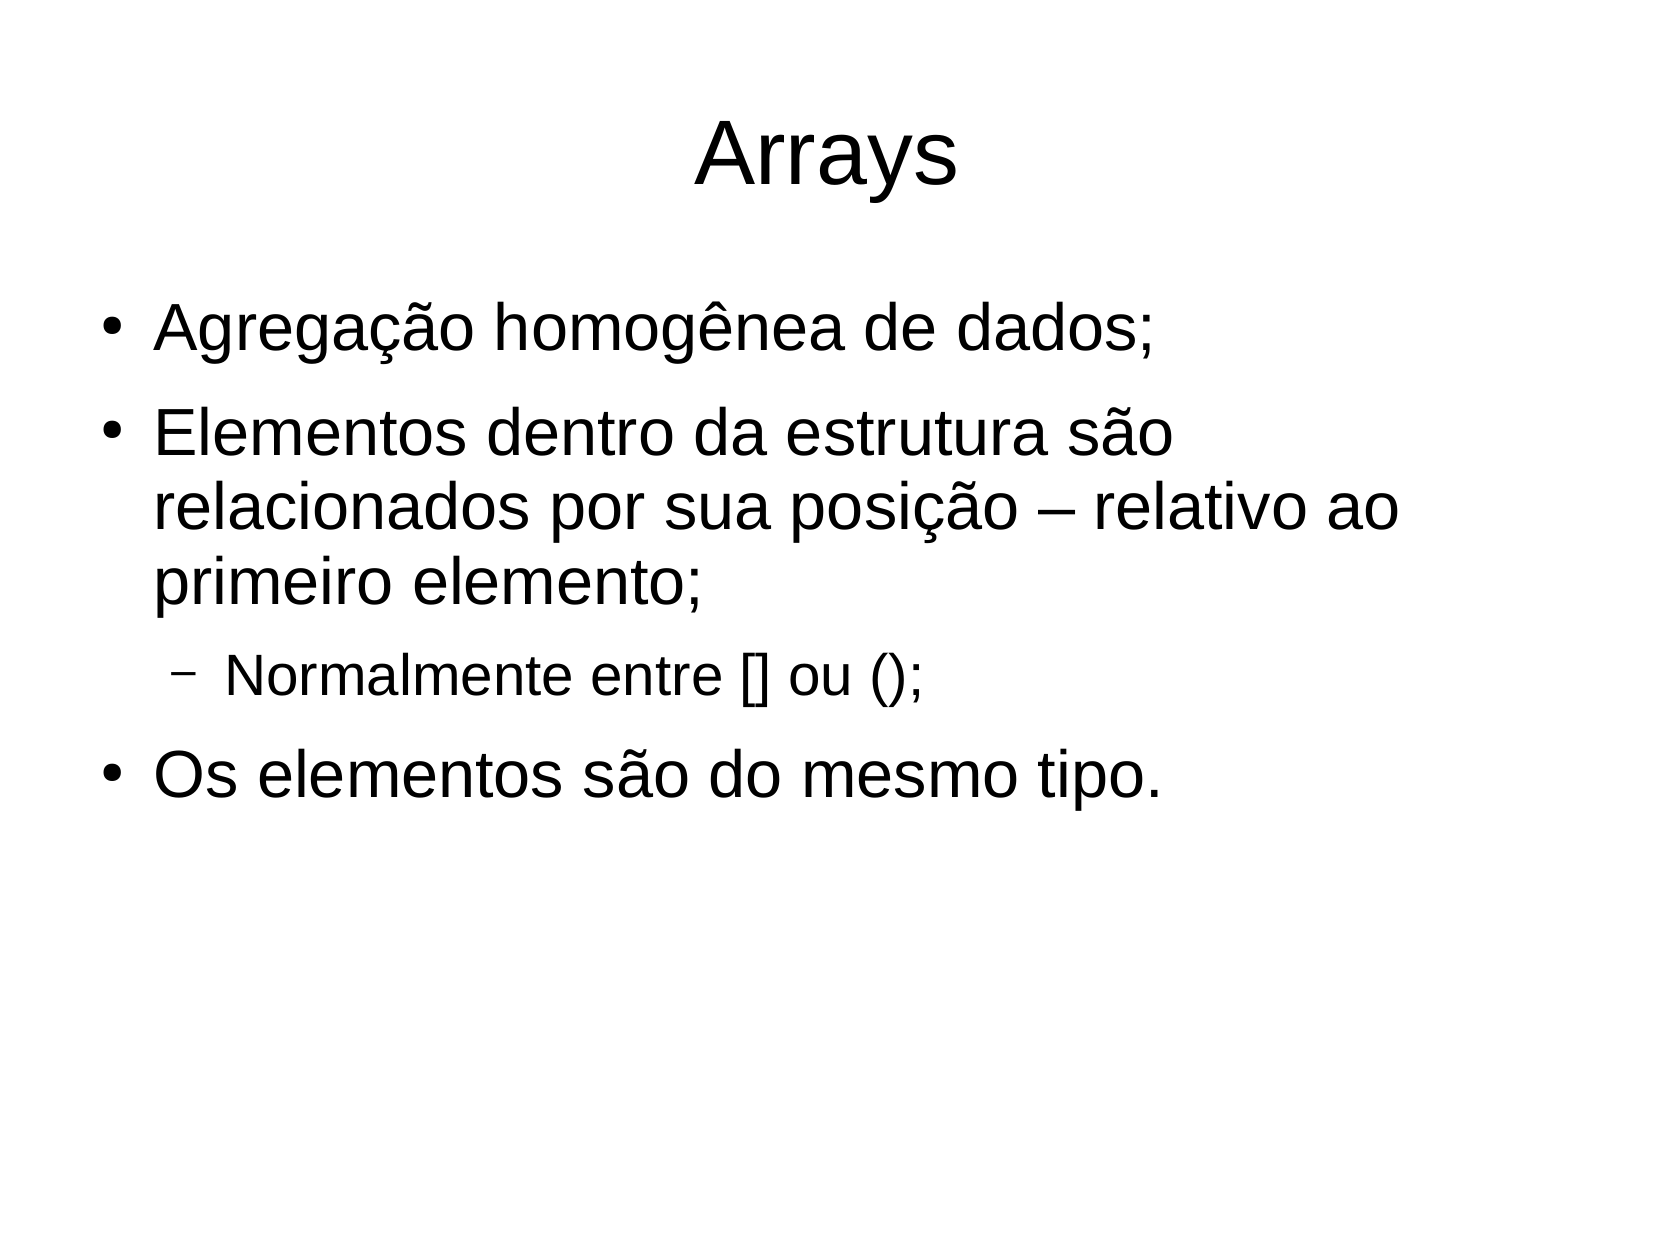

# Arrays
Agregação homogênea de dados;
Elementos dentro da estrutura são relacionados por sua posição – relativo ao primeiro elemento;
Normalmente entre [] ou ();
Os elementos são do mesmo tipo.